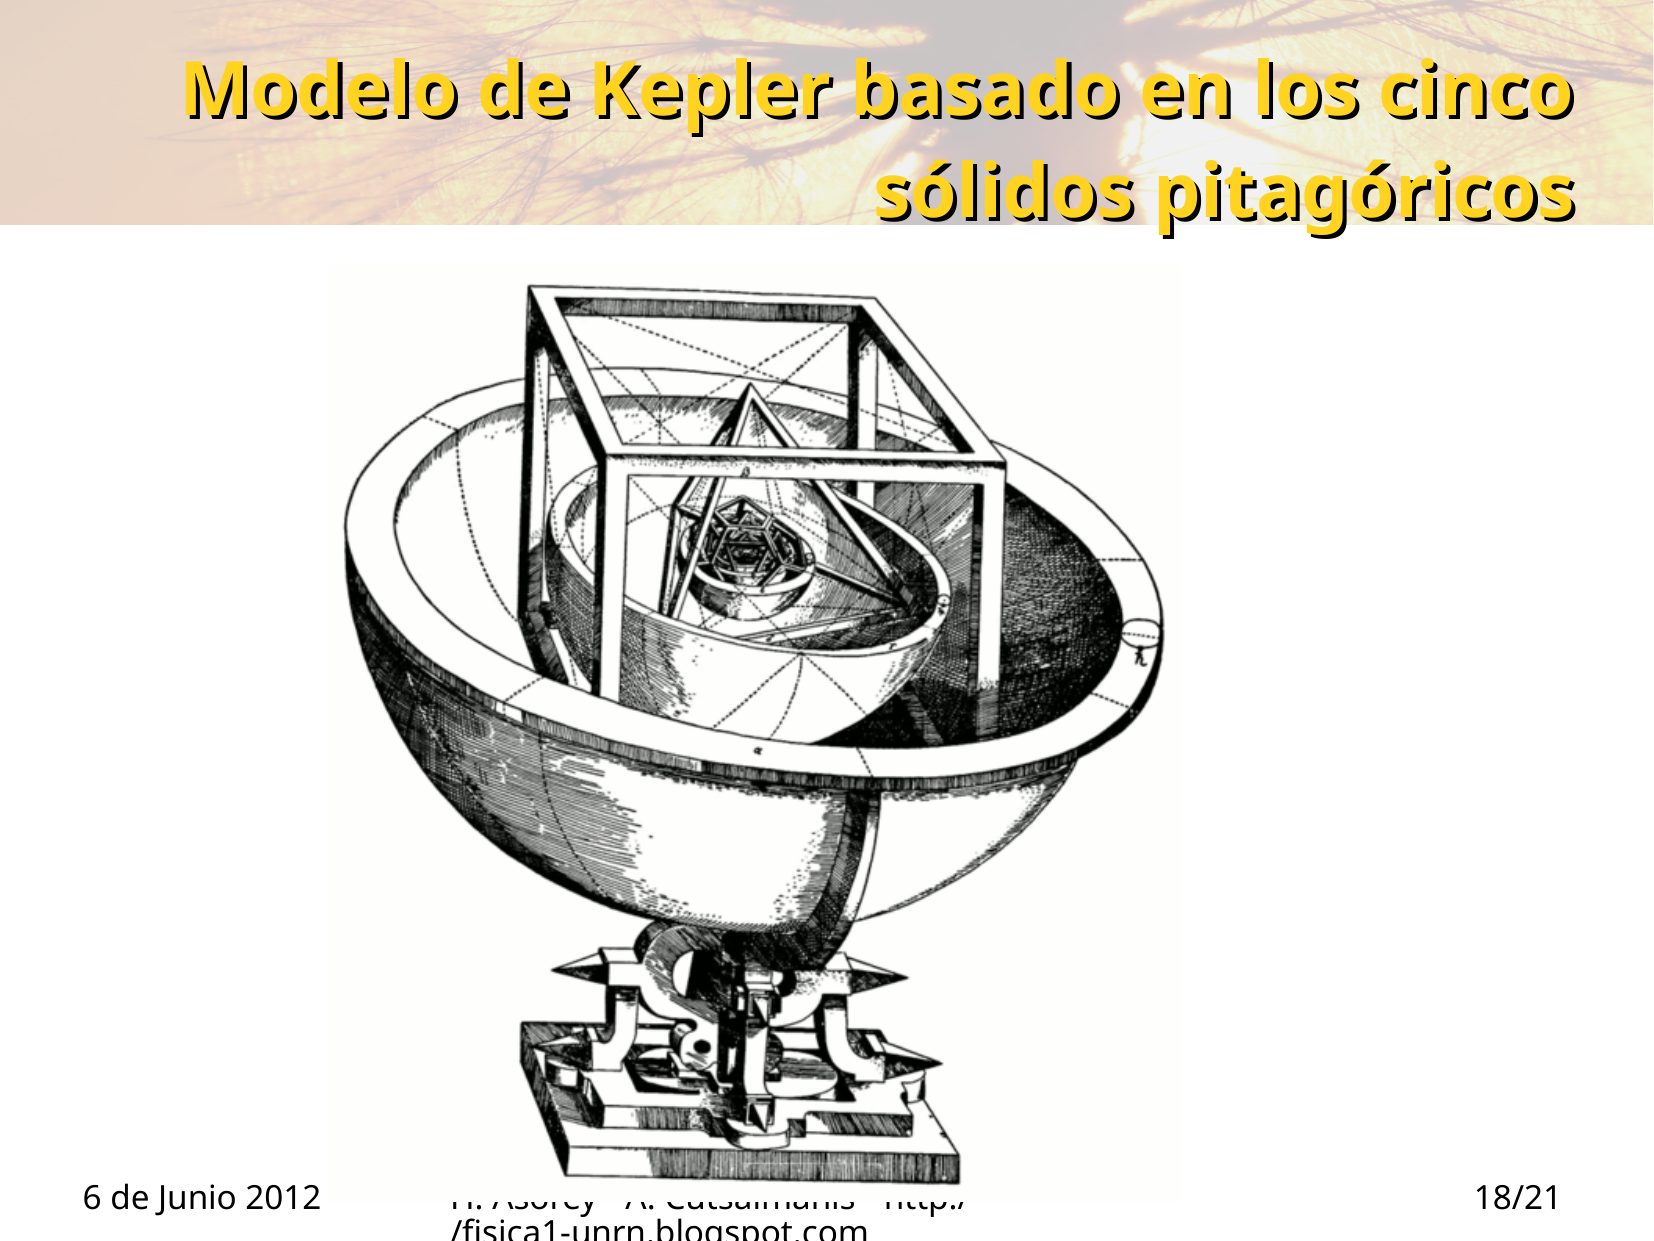

# Modelo de Kepler basado en los cinco sólidos pitagóricos
6 de Junio 2012
H. Asorey - A. Cutsaimanis - http://fisica1-unrn.blogspot.com
18